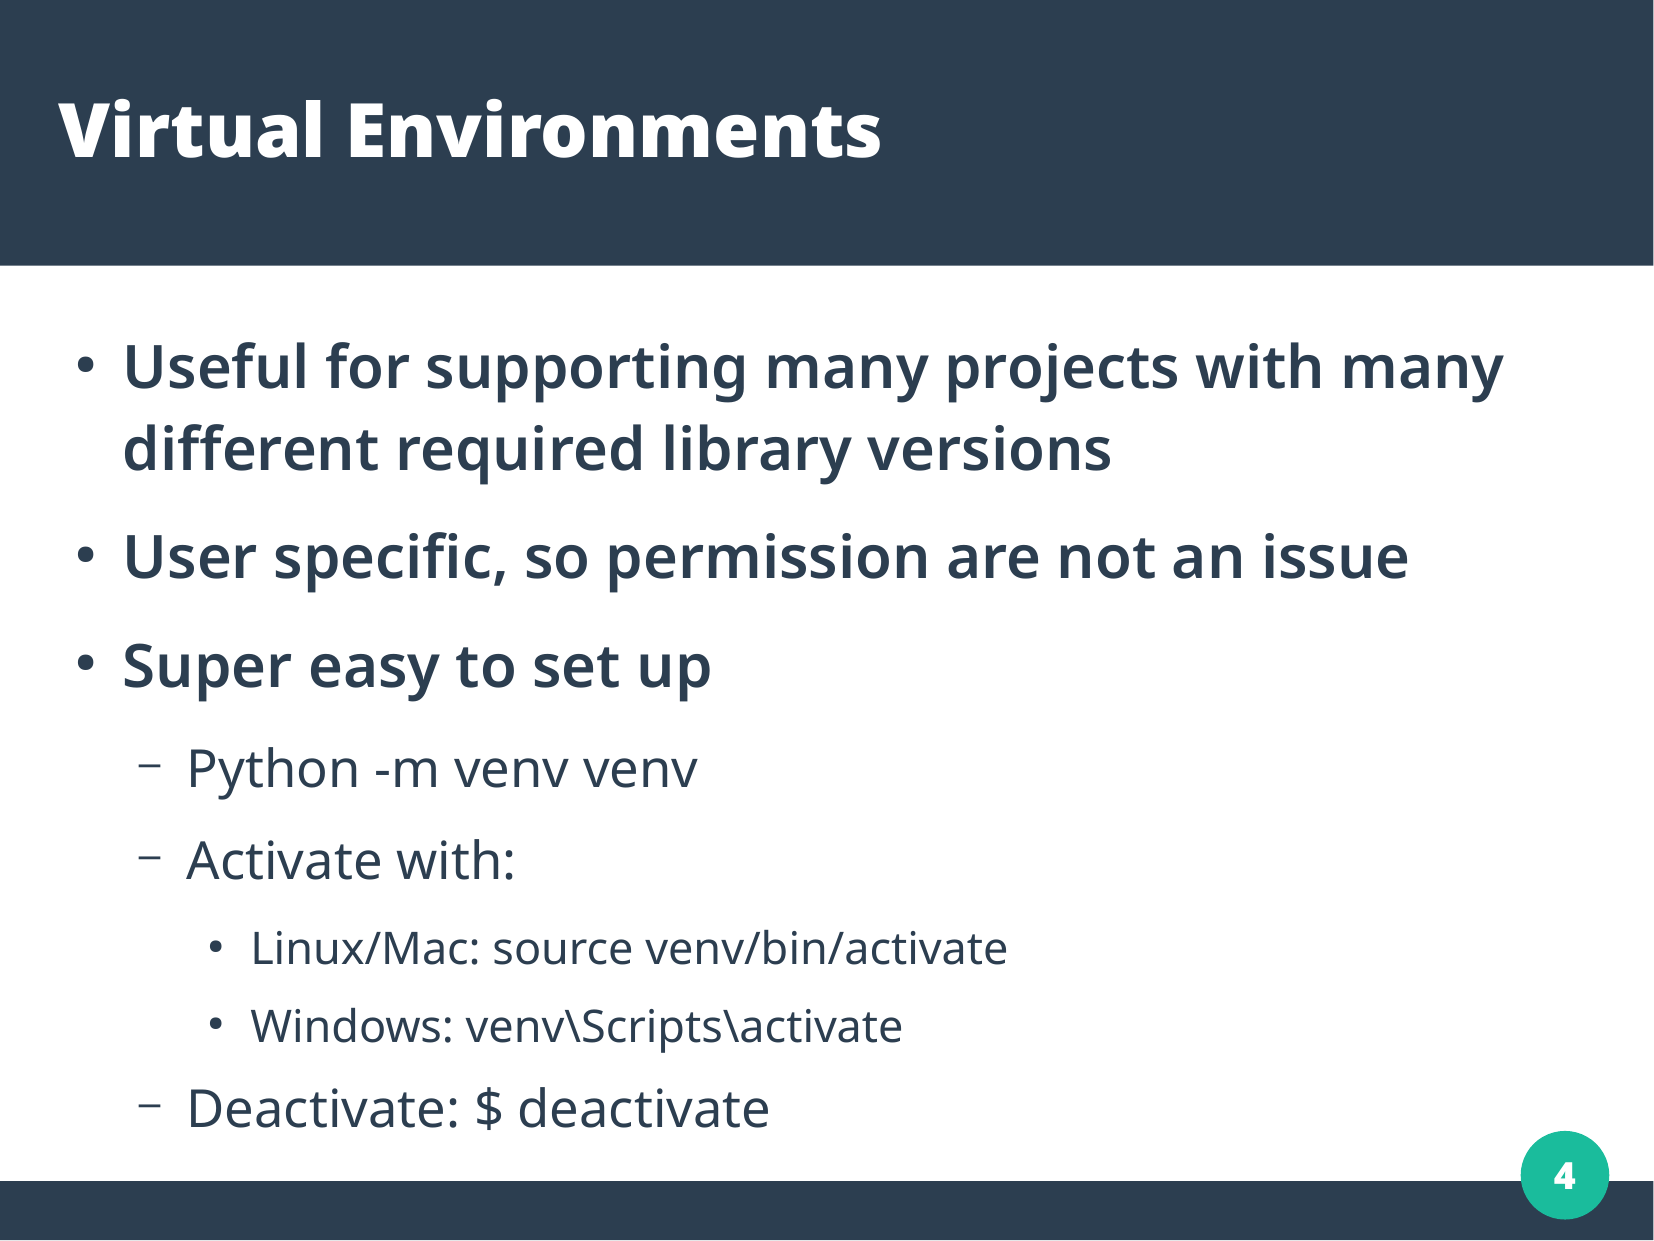

# Virtual Environments
Useful for supporting many projects with many different required library versions
User specific, so permission are not an issue
Super easy to set up
Python -m venv venv
Activate with:
Linux/Mac: source venv/bin/activate
Windows: venv\Scripts\activate
Deactivate: $ deactivate
4